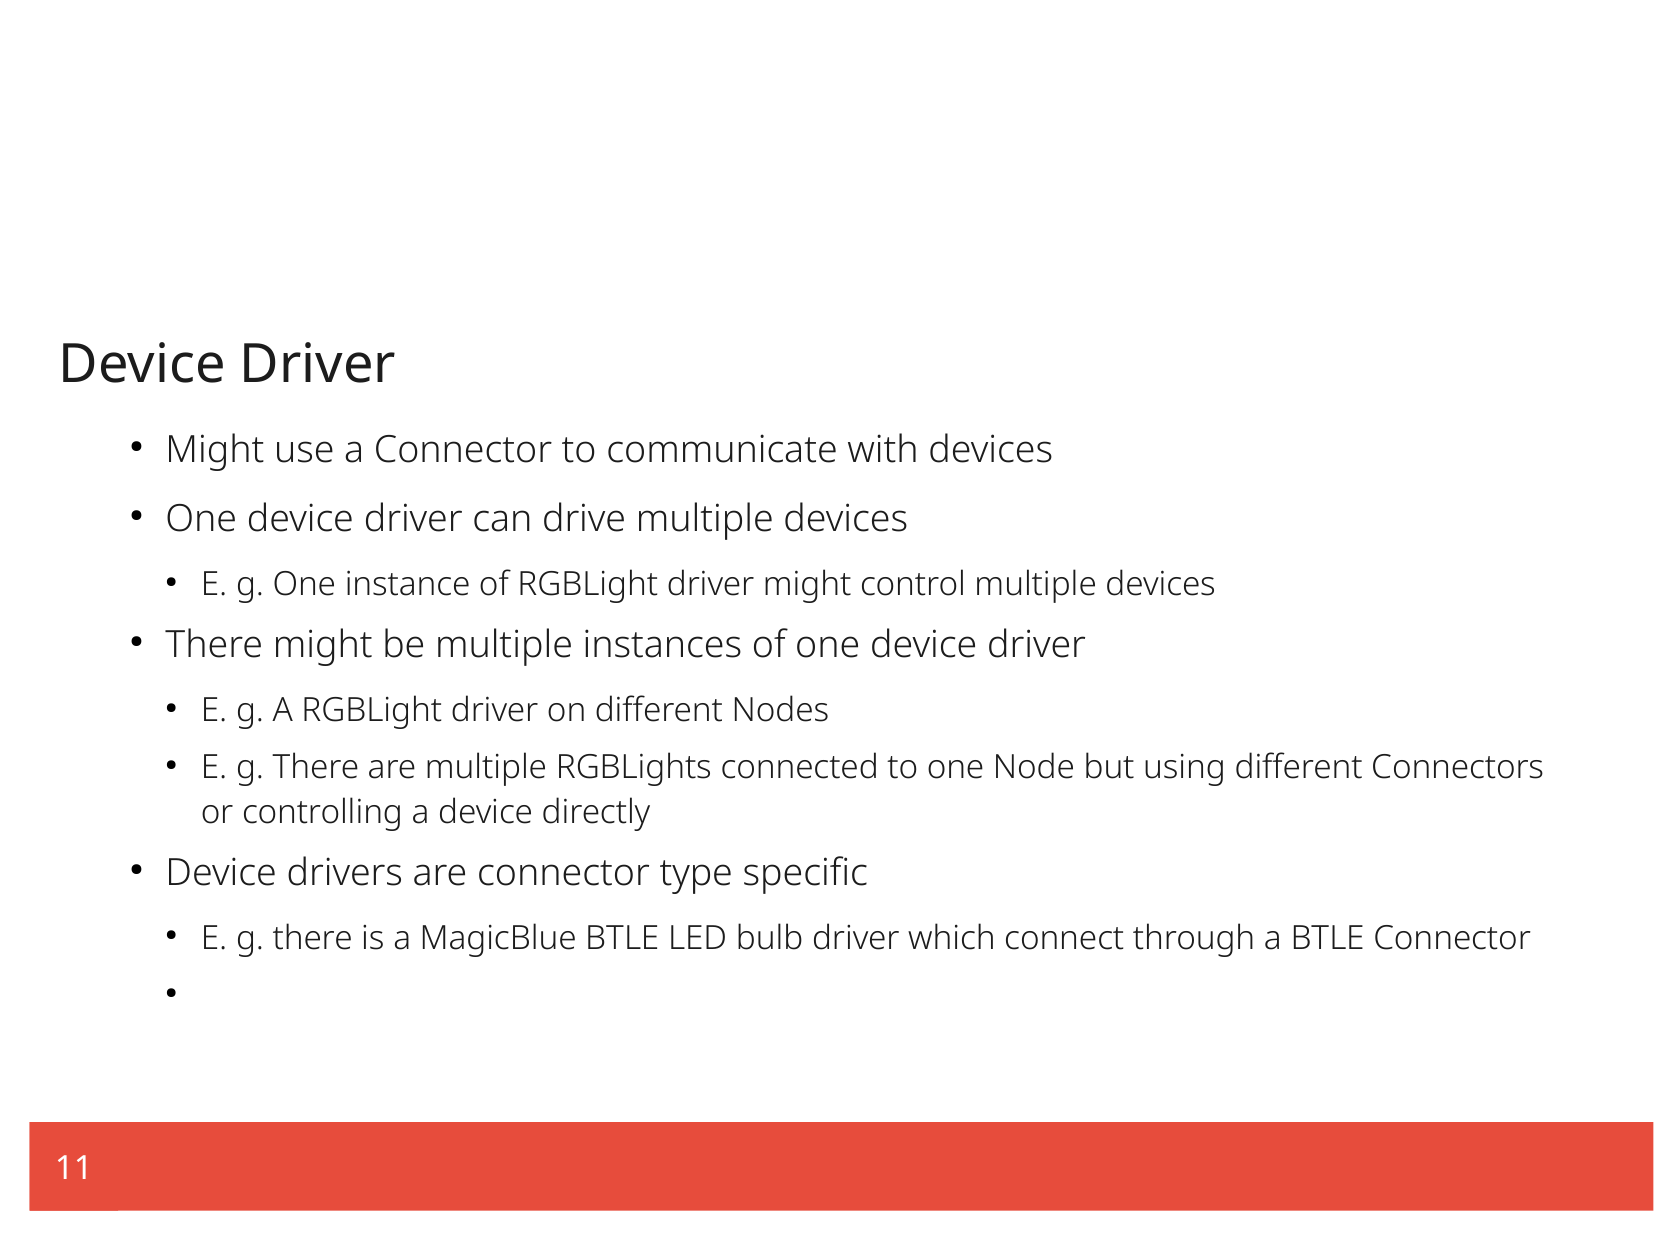

#
Device Driver
Might use a Connector to communicate with devices
One device driver can drive multiple devices
E. g. One instance of RGBLight driver might control multiple devices
There might be multiple instances of one device driver
E. g. A RGBLight driver on different Nodes
E. g. There are multiple RGBLights connected to one Node but using different Connectors or controlling a device directly
Device drivers are connector type specific
E. g. there is a MagicBlue BTLE LED bulb driver which connect through a BTLE Connector
11